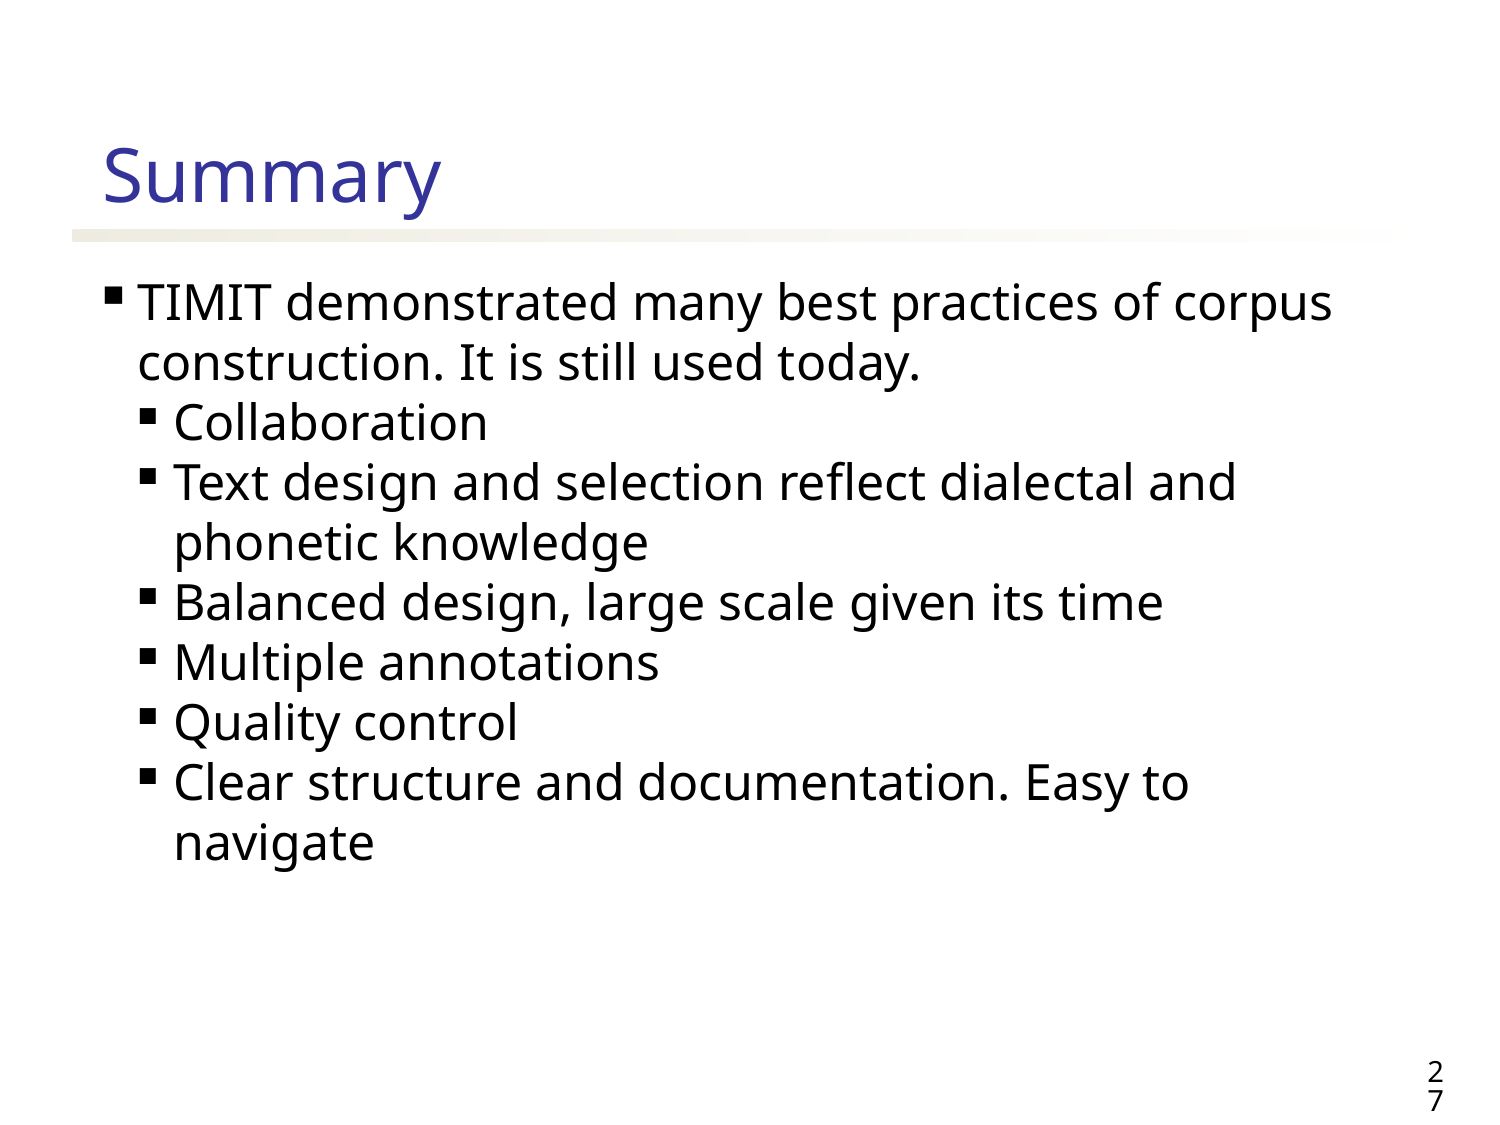

Summary
TIMIT demonstrated many best practices of corpus construction. It is still used today.
Collaboration
Text design and selection reflect dialectal and phonetic knowledge
Balanced design, large scale given its time
Multiple annotations
Quality control
Clear structure and documentation. Easy to navigate